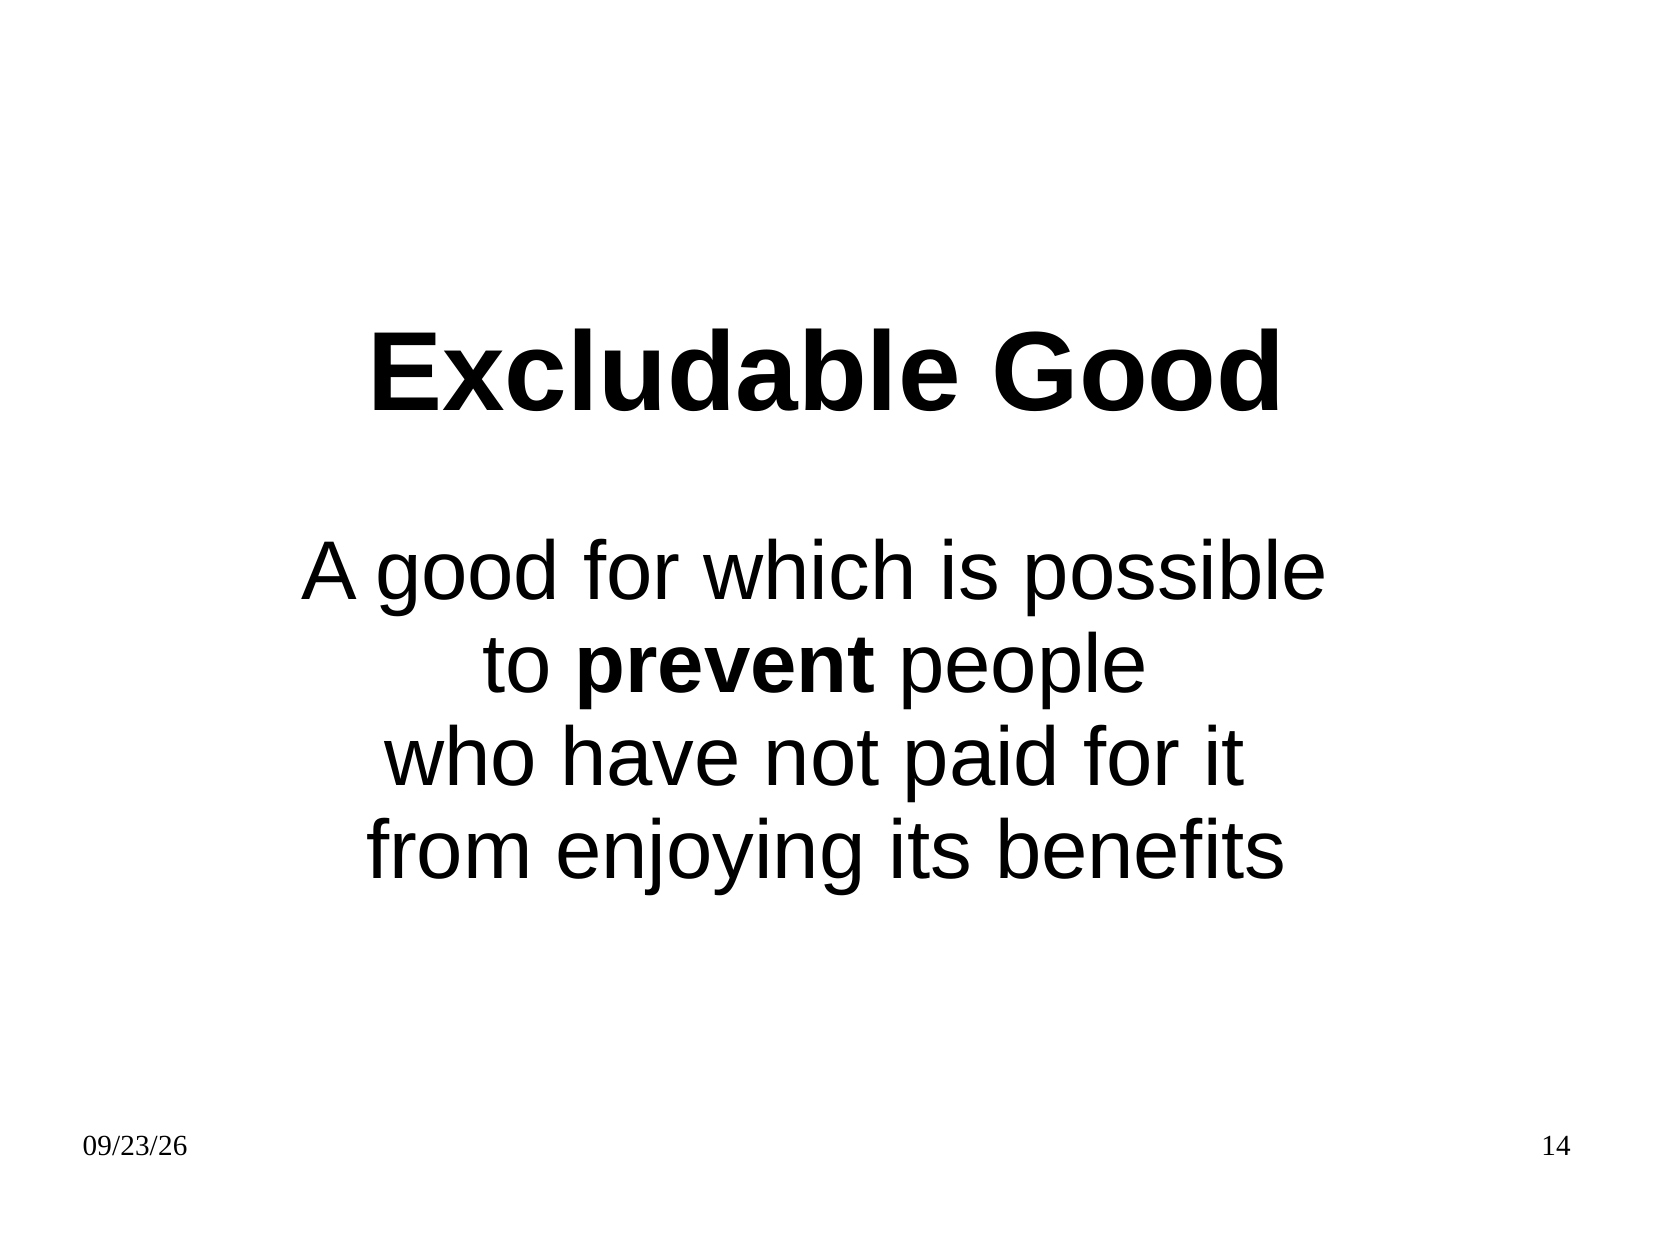

# Excludable Good
A good for which is possible
to prevent people
who have not paid for it
from enjoying its benefits
14